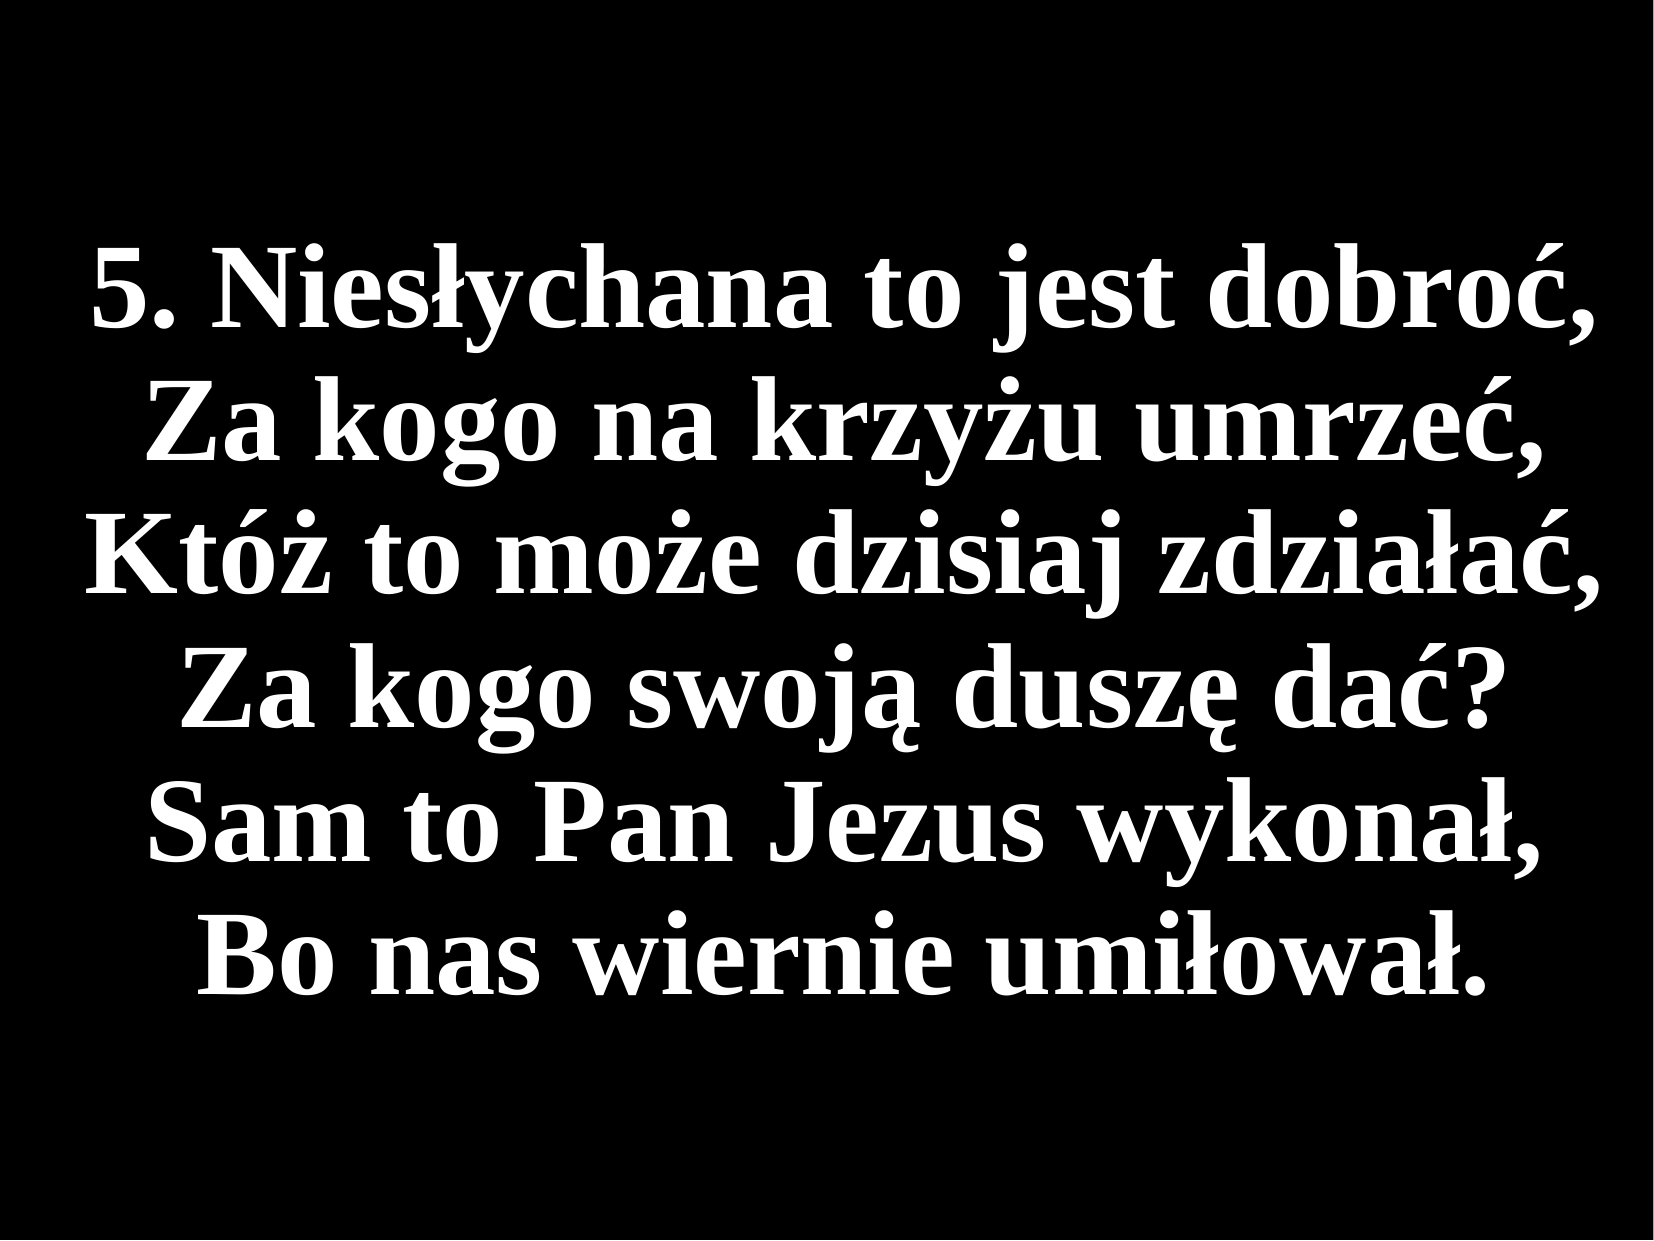

# 5. Niesłychana to jest dobroć,
Za kogo na krzyżu umrzeć,
Któż to może dzisiaj zdziałać,
Za kogo swoją duszę dać?
Sam to Pan Jezus wykonał,
Bo nas wiernie umiłował.